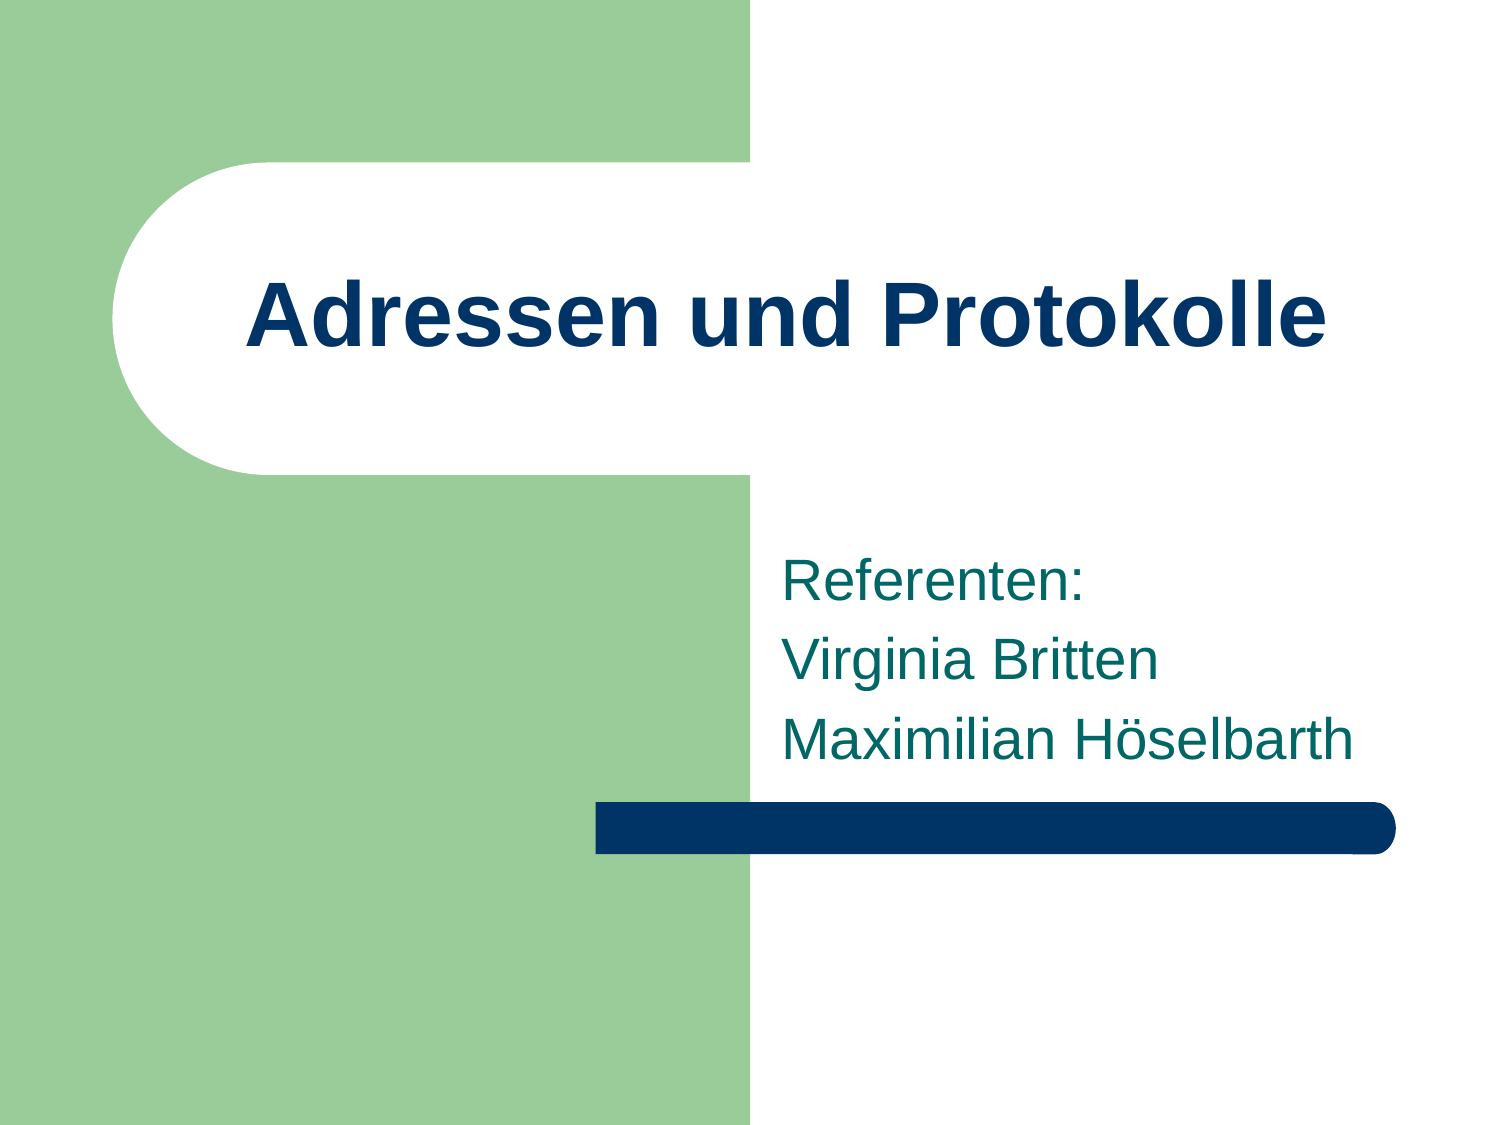

# Adressen und Protokolle
Referenten:
Virginia Britten
Maximilian Höselbarth